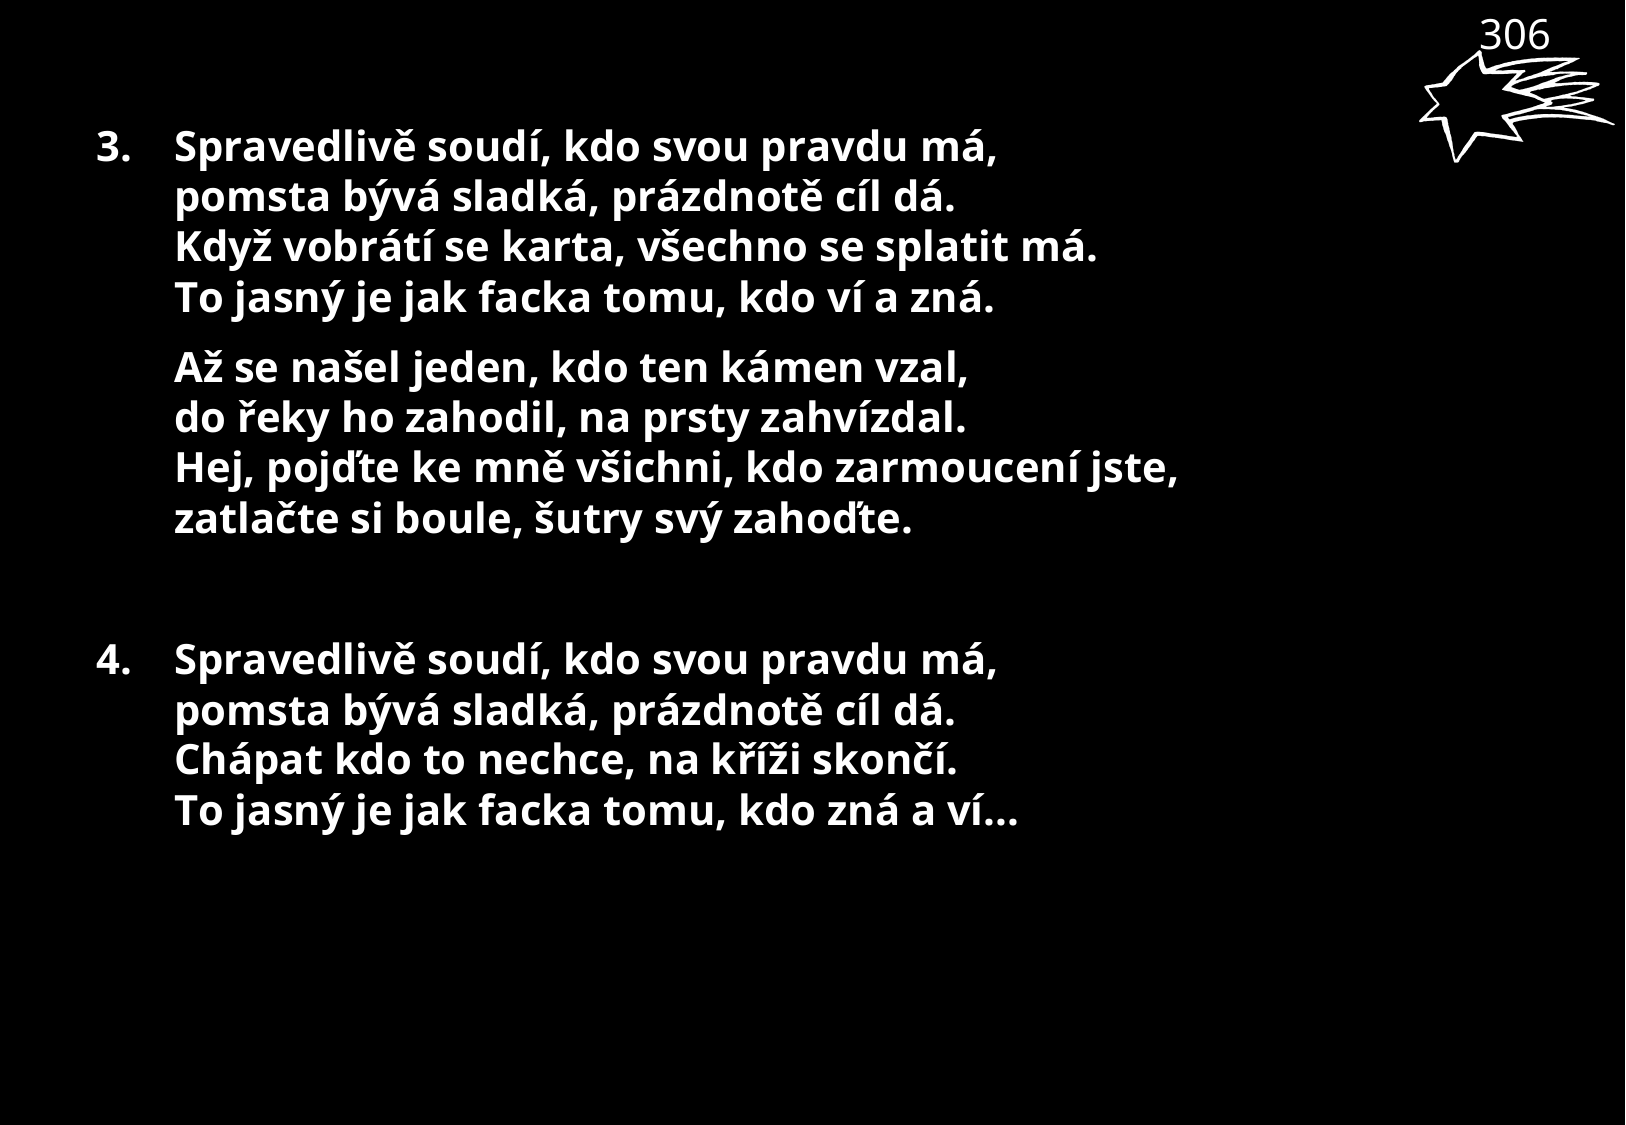

306
# Spravedlivě soudí, kdo svou pravdu má, pomsta bývá sladká, prázdnotě cíl dá. Když vobrátí se karta, všechno se splatit má. To jasný je jak facka tomu, kdo ví a zná.
	Až se našel jeden, kdo ten kámen vzal,
do řeky ho zahodil, na prsty zahvízdal.
Hej, pojďte ke mně všichni, kdo zarmoucení jste,
zatlačte si boule, šutry svý zahoďte.
4.	Spravedlivě soudí, kdo svou pravdu má,
pomsta bývá sladká, prázdnotě cíl dá.
Chápat kdo to nechce, na kříži skončí.
To jasný je jak facka tomu, kdo zná a ví...